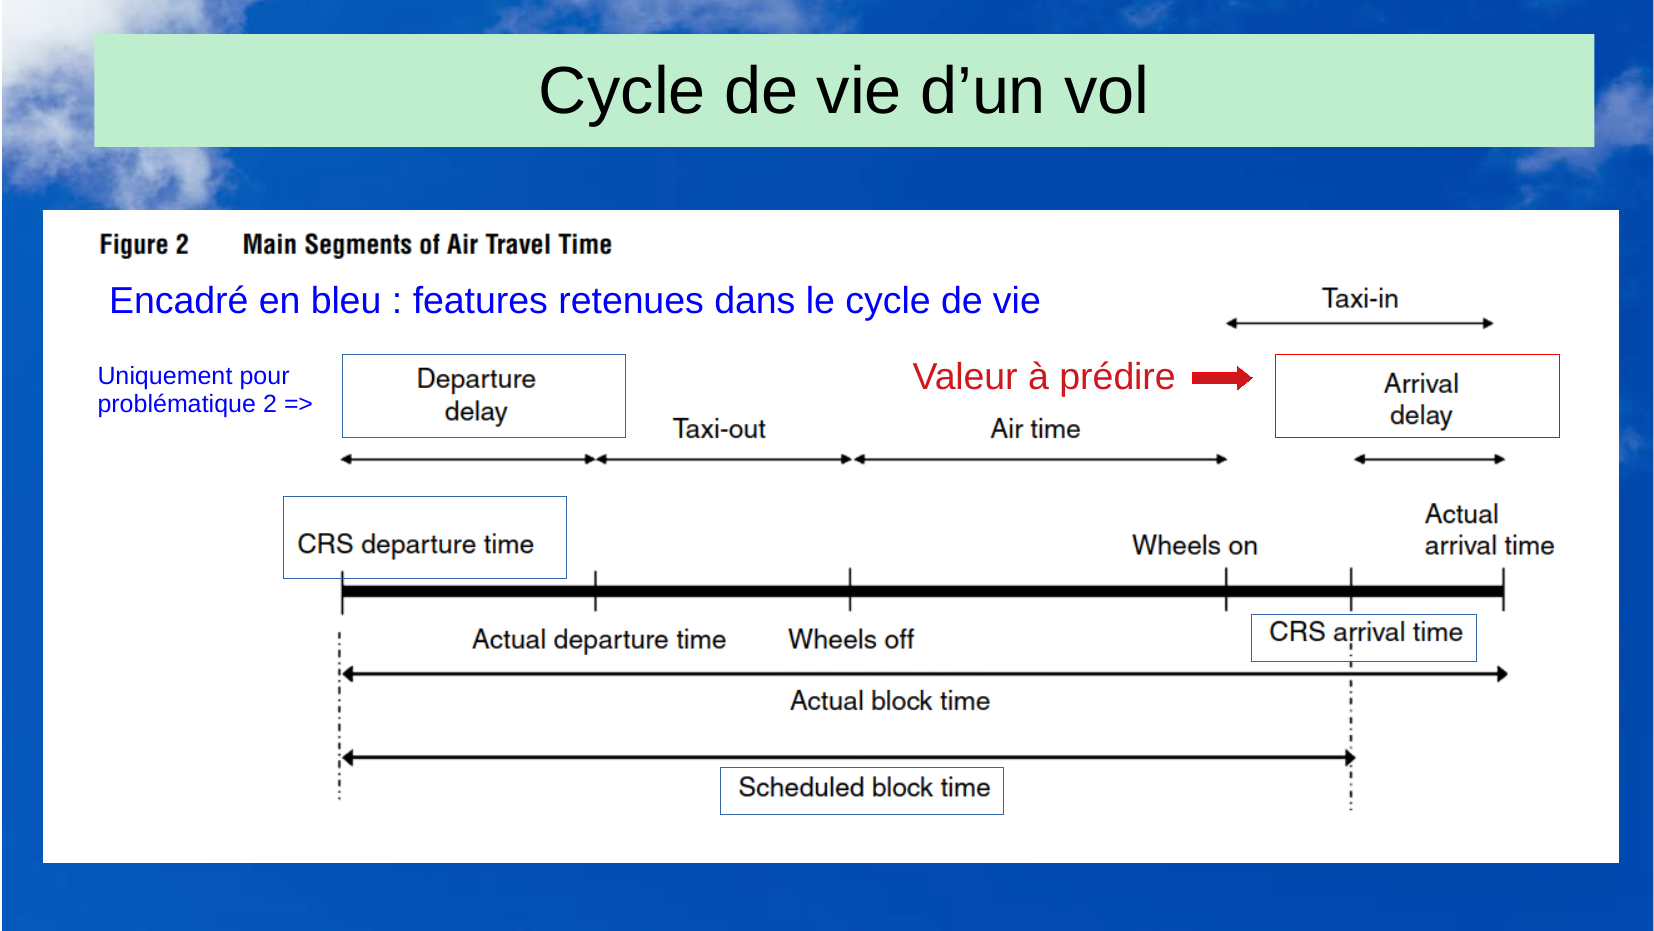

# Cycle de vie d’un vol
Encadré en bleu : features retenues dans le cycle de vie
Valeur à prédire
Uniquement pour problématique 2 =>